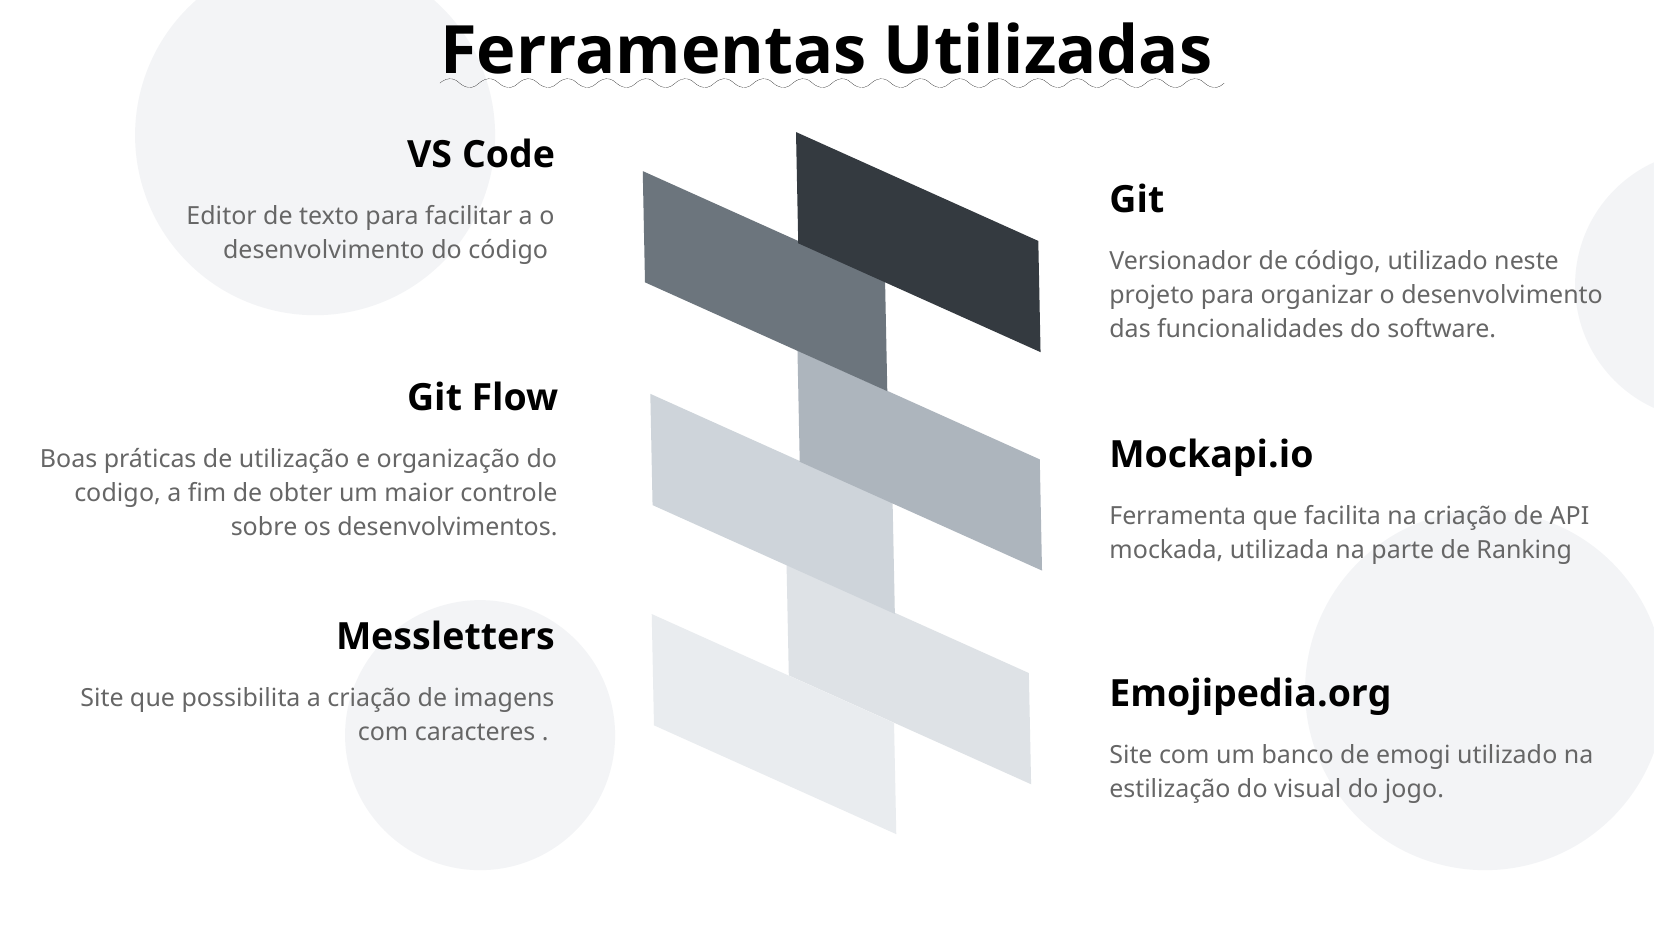

Ferramentas Utilizadas
VS Code
Git
Editor de texto para facilitar a o desenvolvimento do código
Versionador de código, utilizado neste projeto para organizar o desenvolvimento das funcionalidades do software.
Git Flow
Mockapi.io
Boas práticas de utilização e organização do codigo, a fim de obter um maior controle sobre os desenvolvimentos.
Ferramenta que facilita na criação de API mockada, utilizada na parte de Ranking
Messletters
Emojipedia.org
Site que possibilita a criação de imagens com caracteres .
Site com um banco de emogi utilizado na estilização do visual do jogo.